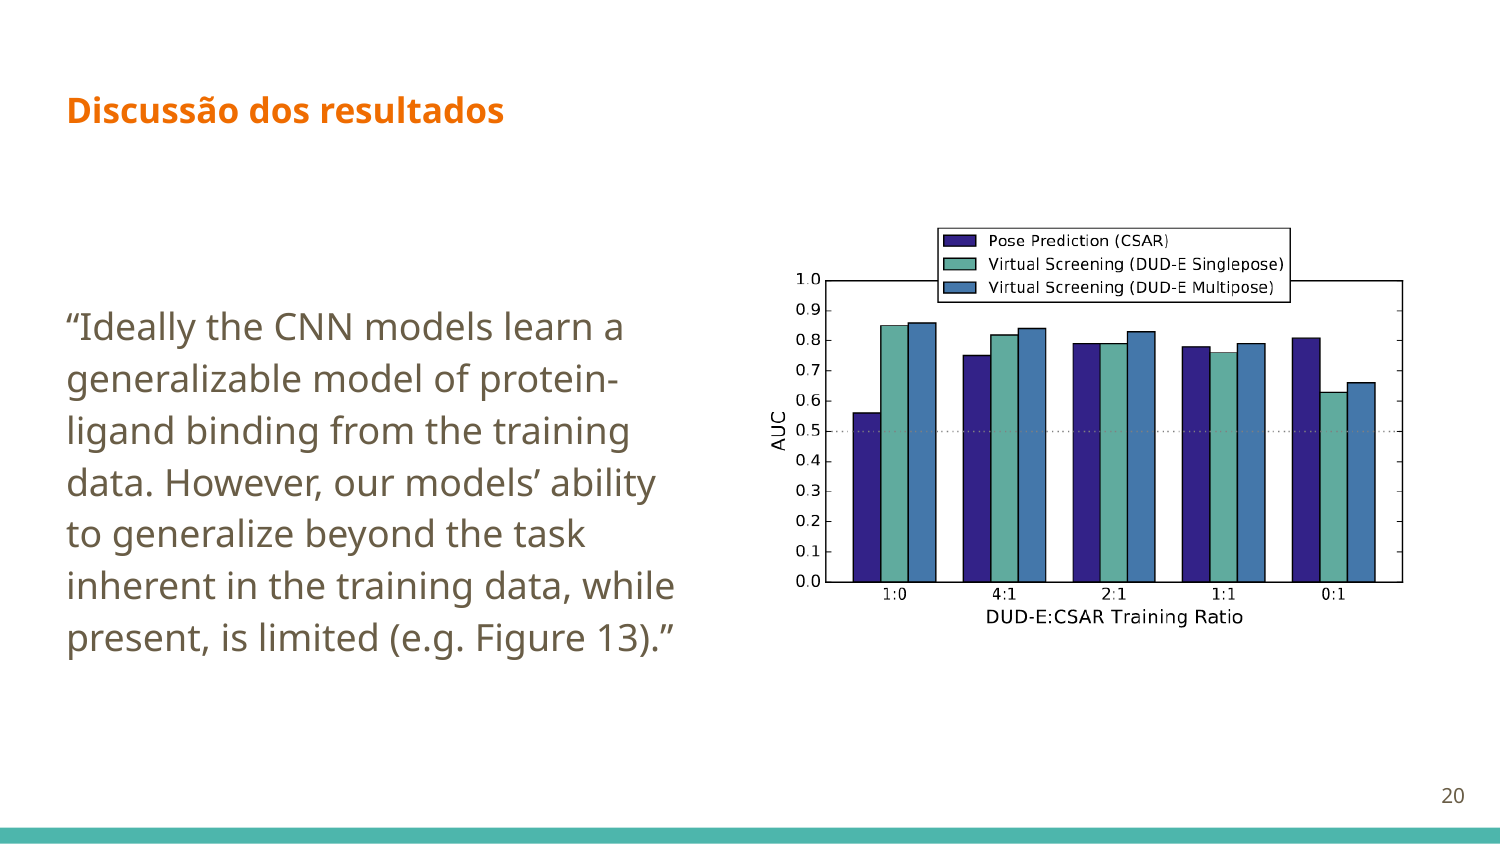

# Discussão dos resultados
“Ideally the CNN models learn a generalizable model of protein-ligand binding from the training data. However, our models’ ability to generalize beyond the task inherent in the training data, while present, is limited (e.g. Figure 13).”